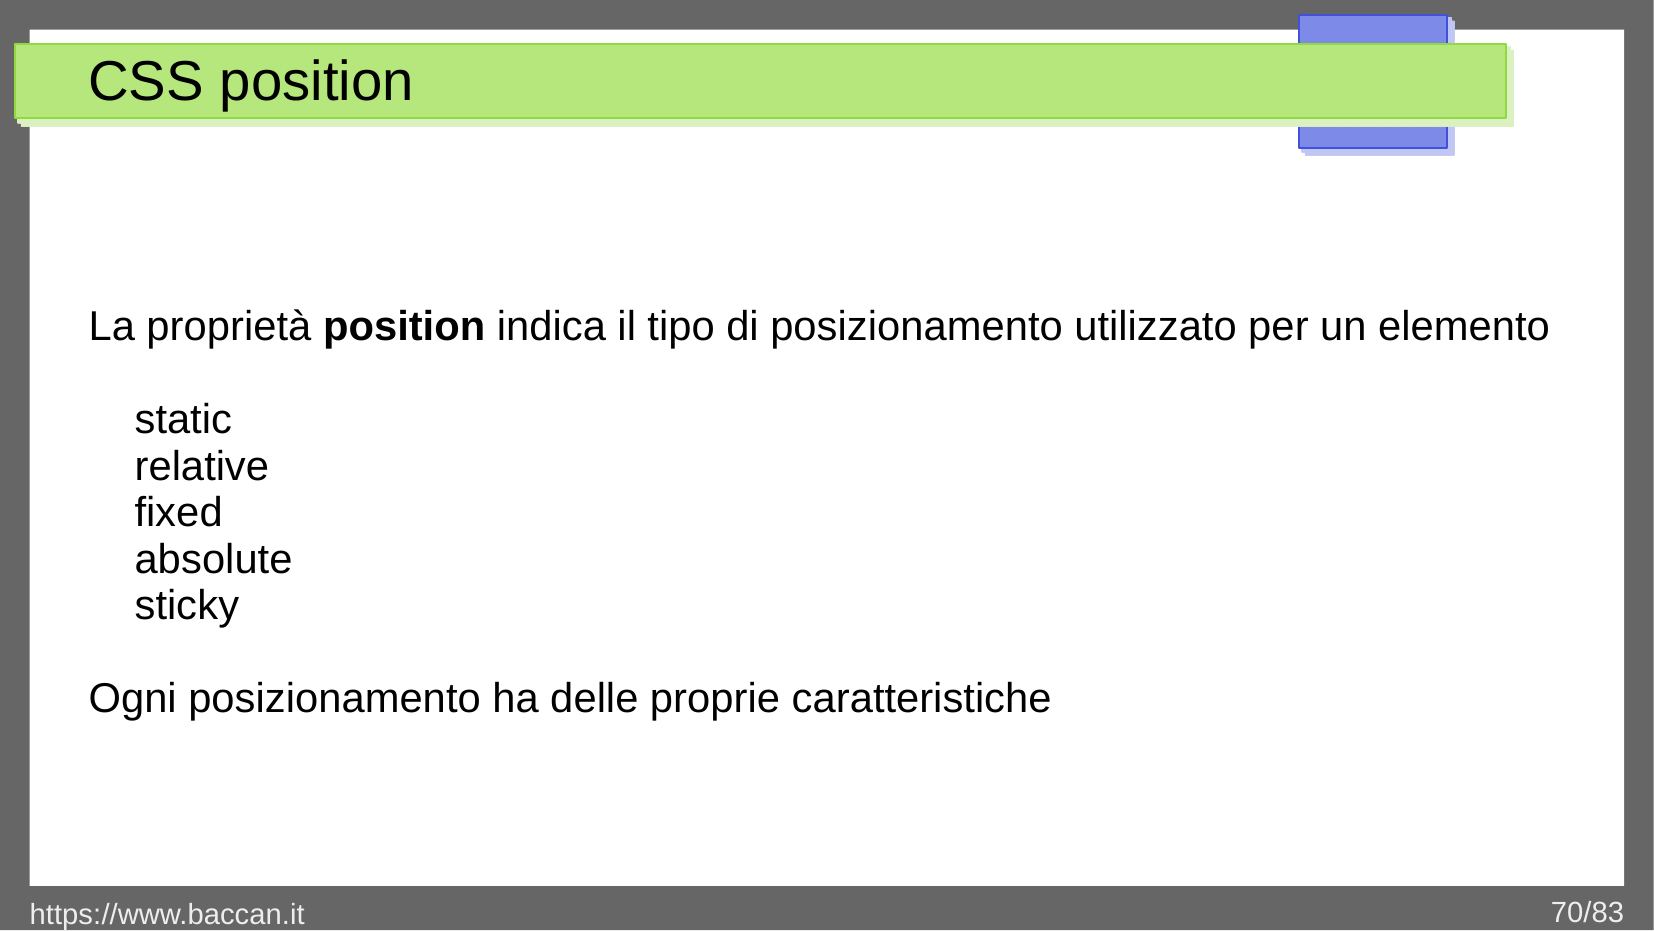

# CSS position
La proprietà position indica il tipo di posizionamento utilizzato per un elemento
 static
 relative
 fixed
 absolute
 sticky
Ogni posizionamento ha delle proprie caratteristiche
70
https://www.baccan.it